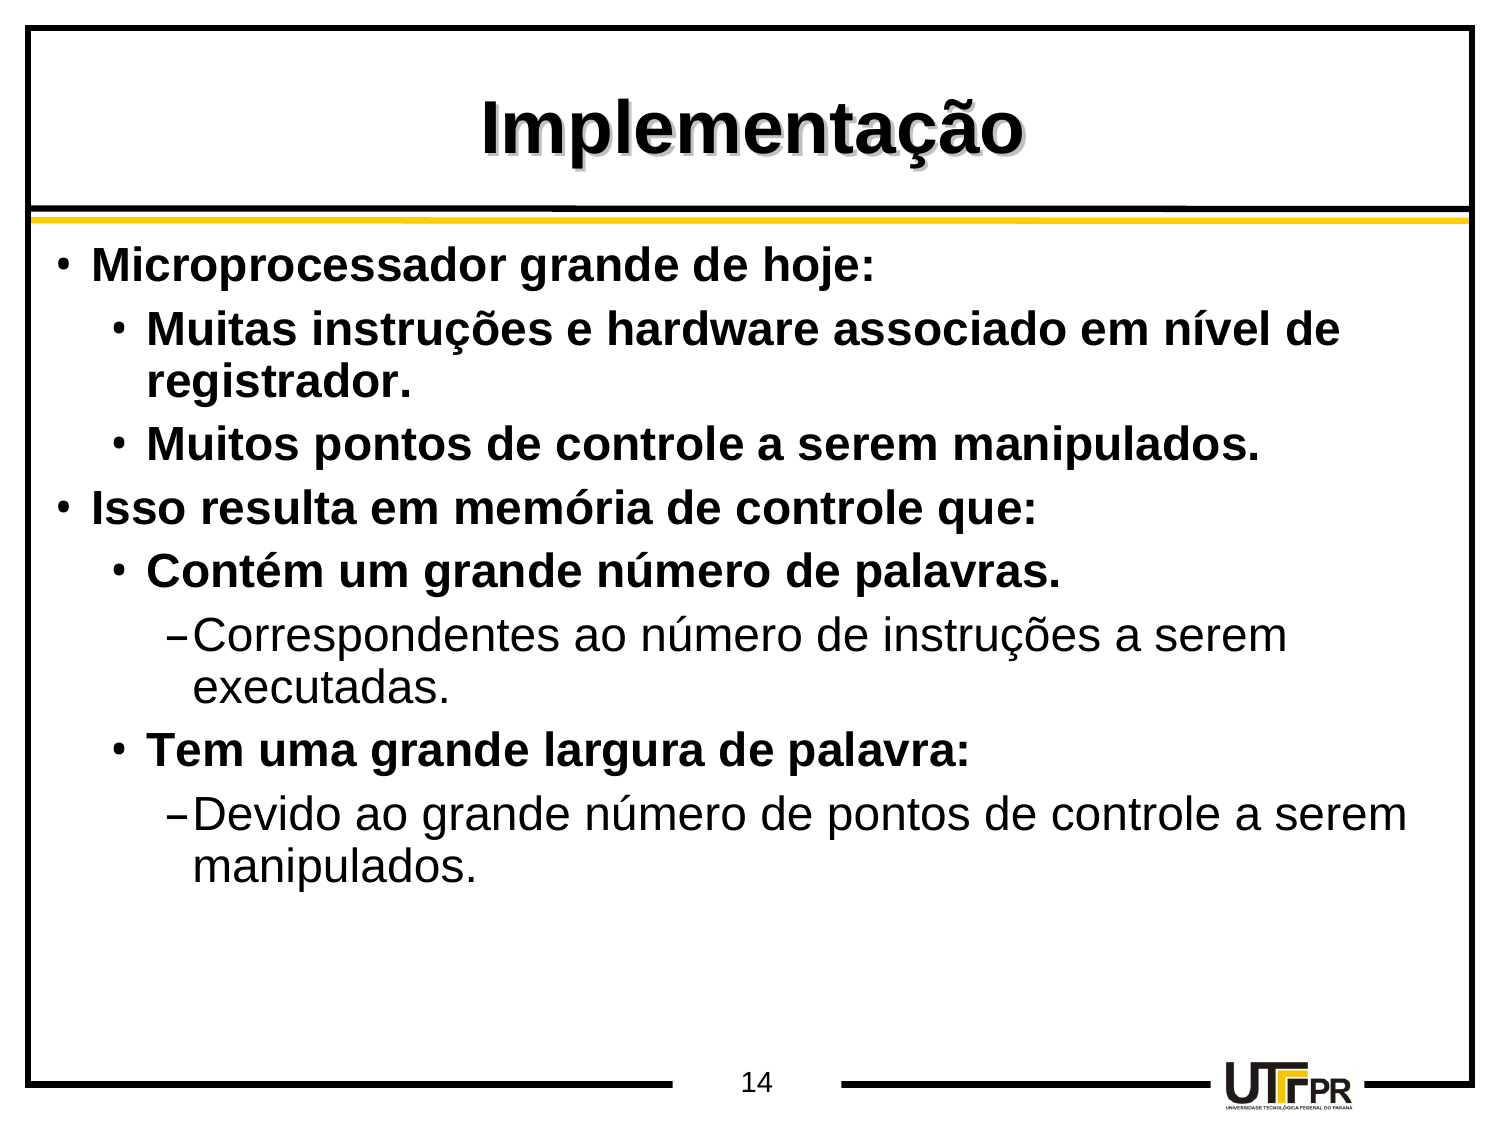

#
Implementação
Microprocessador grande de hoje:
Muitas instruções e hardware associado em nível de registrador.
Muitos pontos de controle a serem manipulados.
Isso resulta em memória de controle que:
Contém um grande número de palavras.
Correspondentes ao número de instruções a serem executadas.
Tem uma grande largura de palavra:
Devido ao grande número de pontos de controle a serem manipulados.